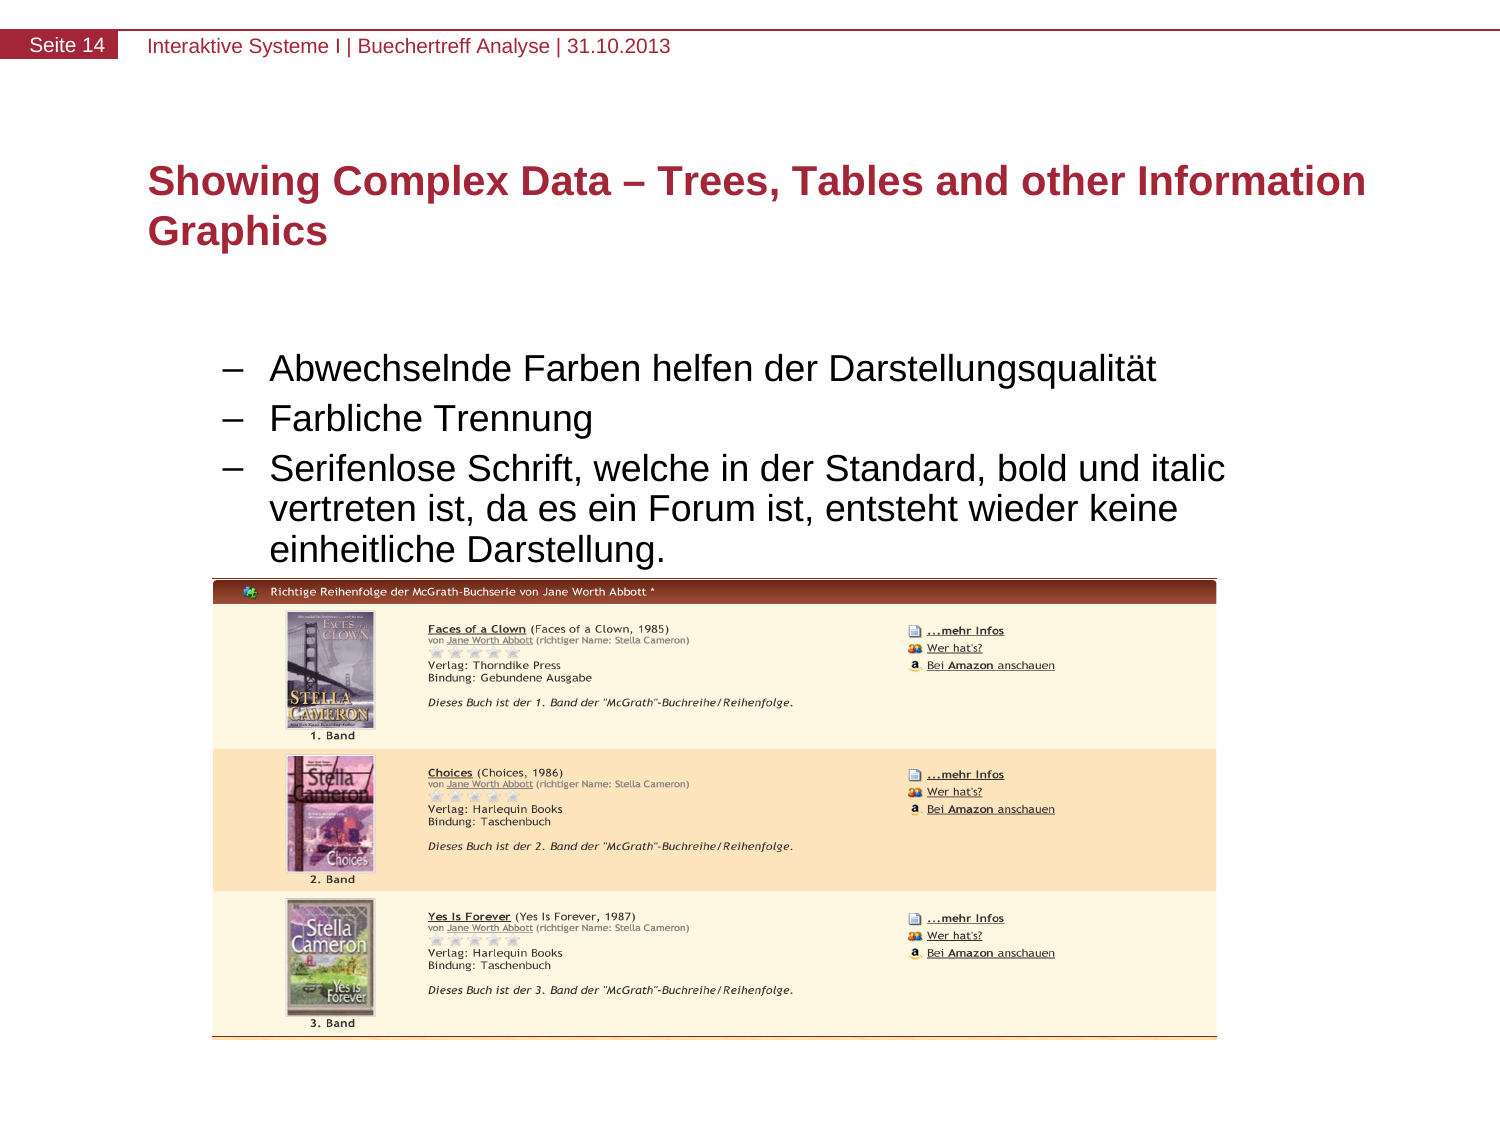

# Showing Complex Data – Trees, Tables and other Information Graphics
Abwechselnde Farben helfen der Darstellungsqualität
Farbliche Trennung
Serifenlose Schrift, welche in der Standard, bold und italic vertreten ist, da es ein Forum ist, entsteht wieder keine einheitliche Darstellung.